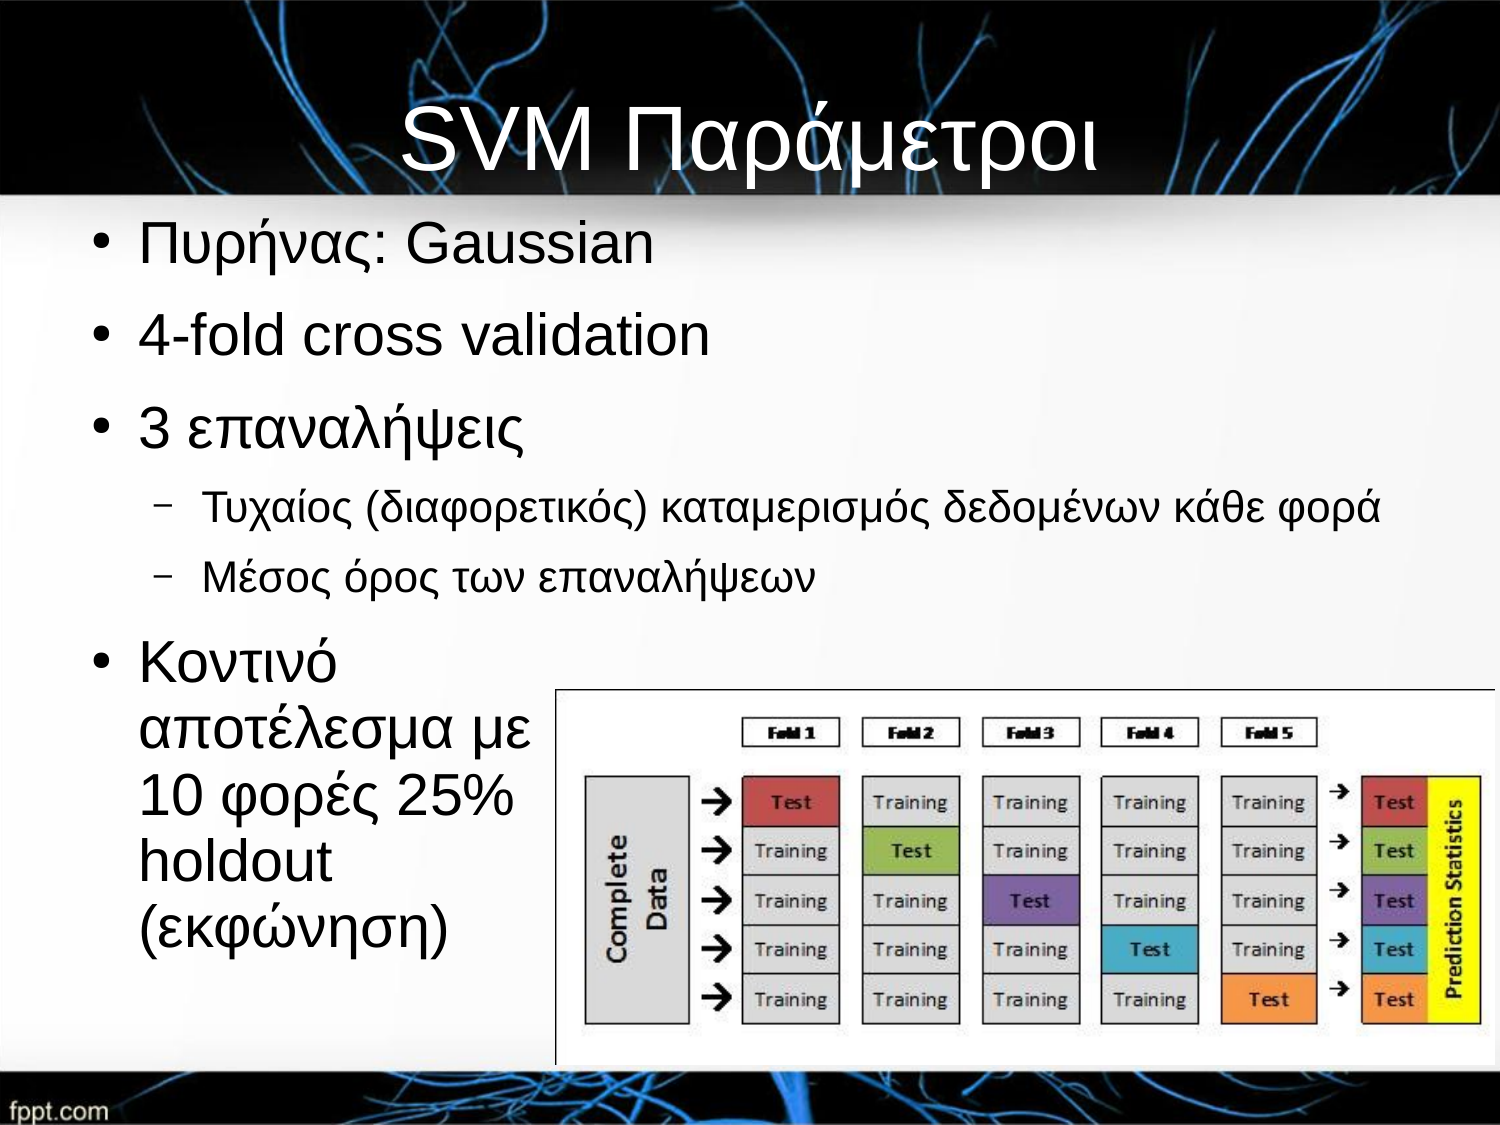

# SVM Παράμετροι
Πυρήνας: Gaussian
4-fold cross validation
3 επαναλήψεις
Τυχαίος (διαφορετικός) καταμερισμός δεδομένων κάθε φορά
Μέσος όρος των επαναλήψεων
Κοντινό
αποτέλεσμα με
10 φορές 25%
holdout
(εκφώνηση)
82